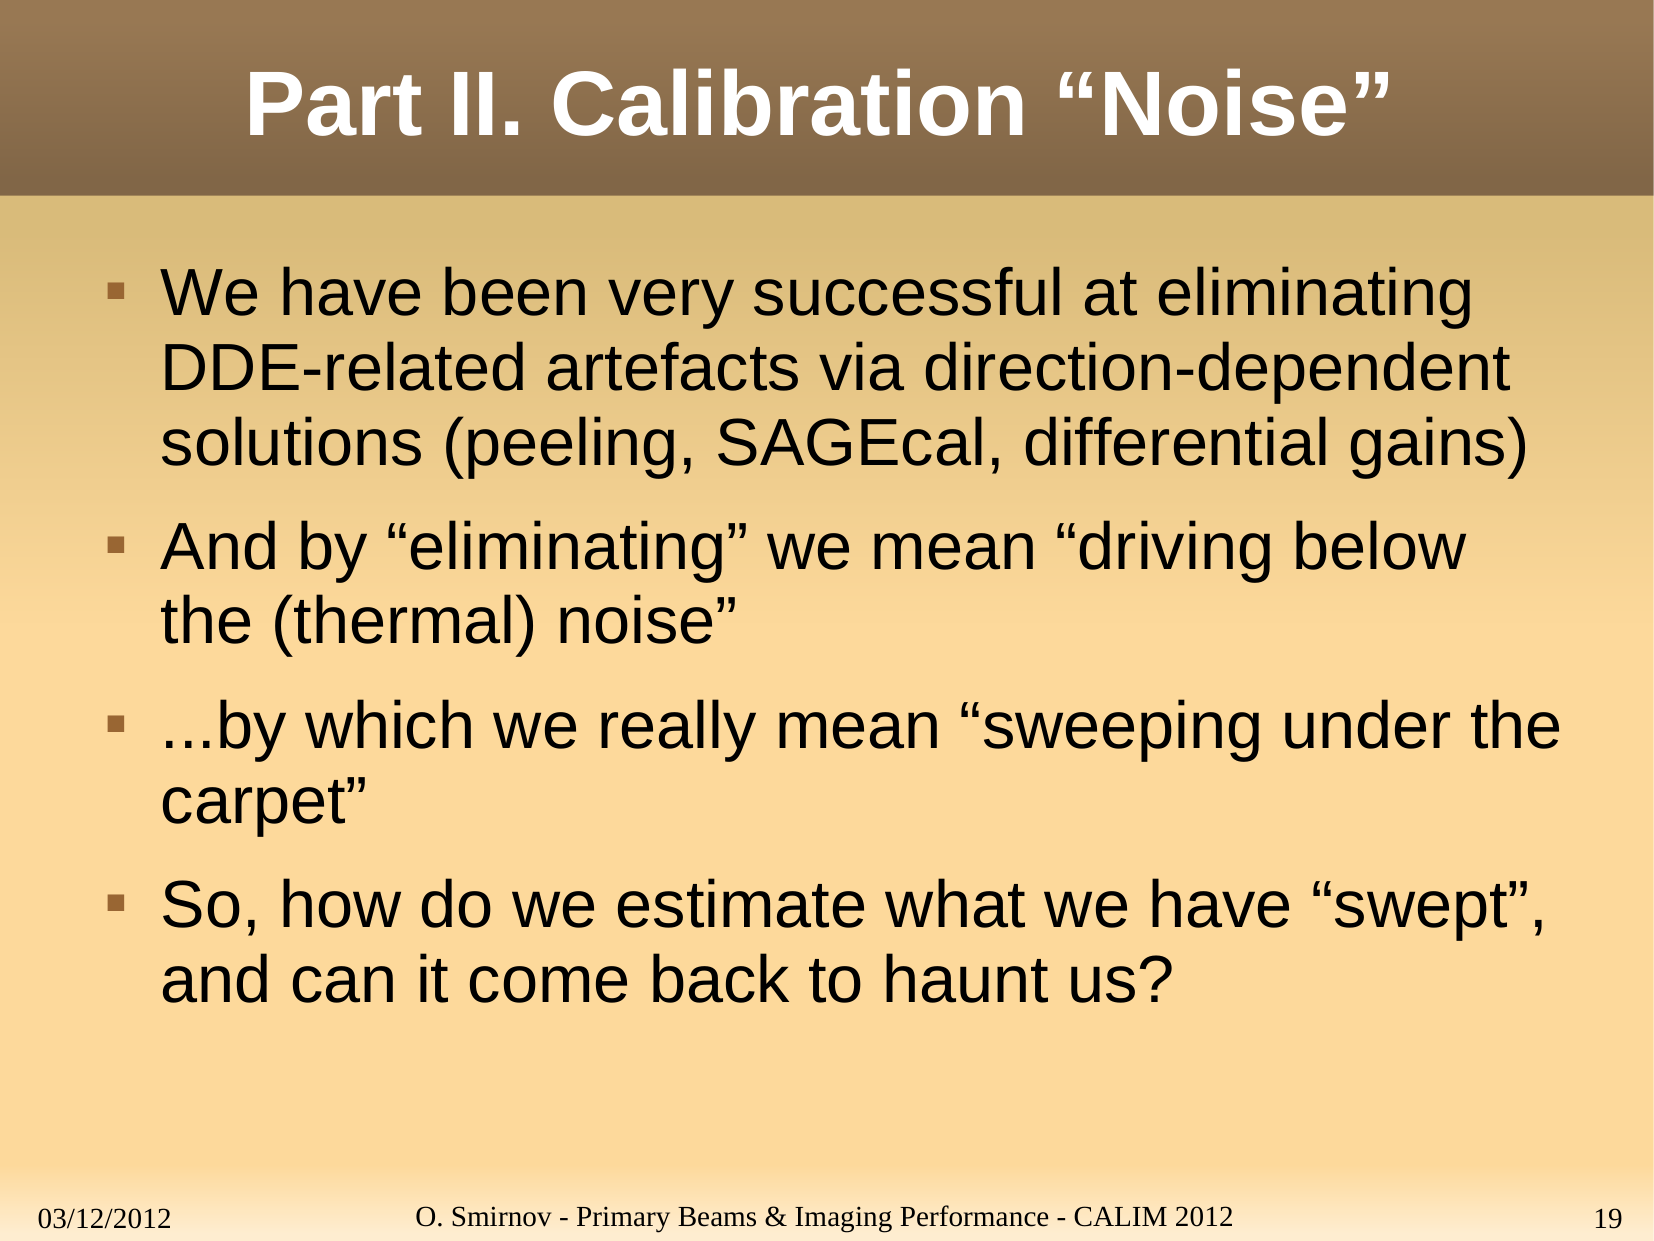

# Part II. Calibration “Noise”
We have been very successful at eliminating DDE-related artefacts via direction-dependent solutions (peeling, SAGEcal, differential gains)
And by “eliminating” we mean “driving below the (thermal) noise”
...by which we really mean “sweeping under the carpet”
So, how do we estimate what we have “swept”, and can it come back to haunt us?
O. Smirnov - Primary Beams & Imaging Performance - CALIM 2012
03/12/2012
19